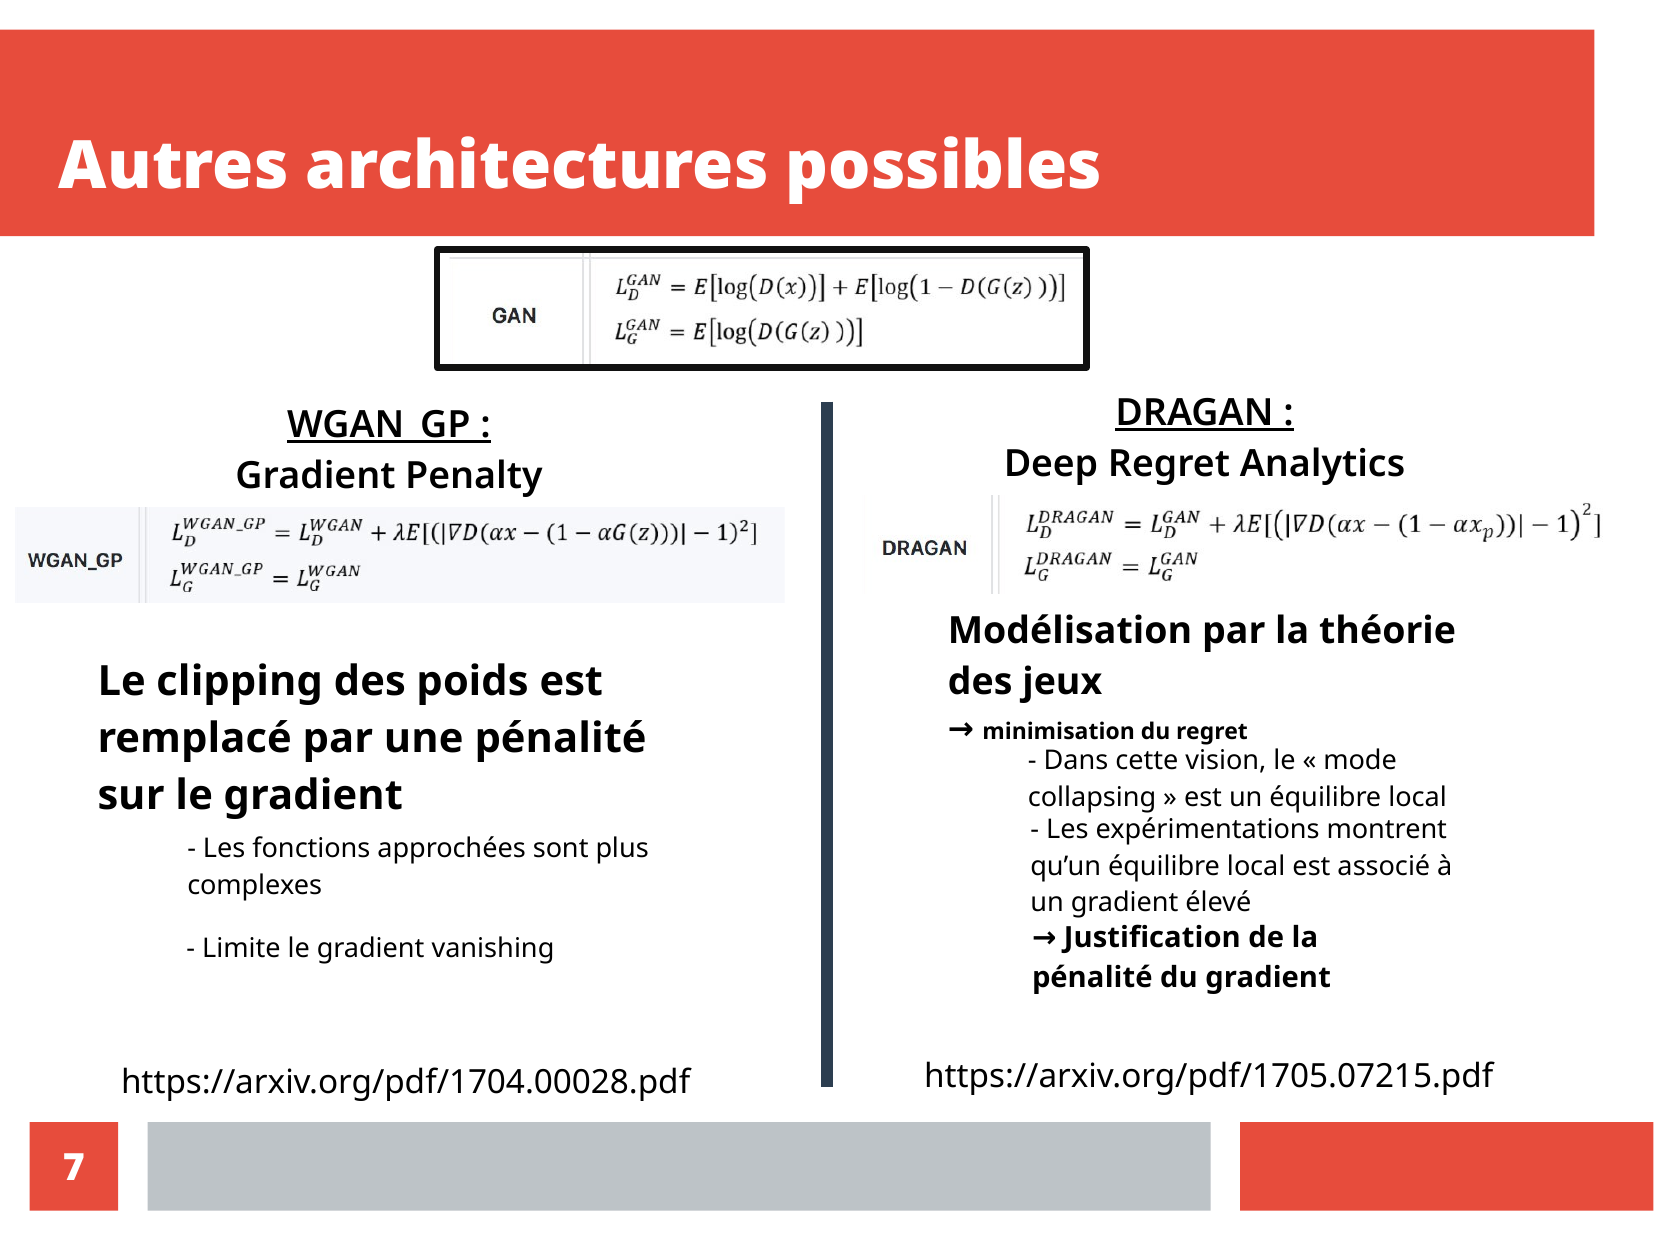

# Autres architectures possibles
DRAGAN :
Deep Regret Analytics
WGAN_GP :
Gradient Penalty
Modélisation par la théorie des jeux
→ minimisation du regret
Le clipping des poids est remplacé par une pénalité sur le gradient
- Dans cette vision, le « mode collapsing » est un équilibre local
- Les expérimentations montrent qu’un équilibre local est associé à un gradient élevé
- Les fonctions approchées sont plus complexes
→ Justification de la pénalité du gradient
- Limite le gradient vanishing
https://arxiv.org/pdf/1705.07215.pdf
https://arxiv.org/pdf/1704.00028.pdf
7